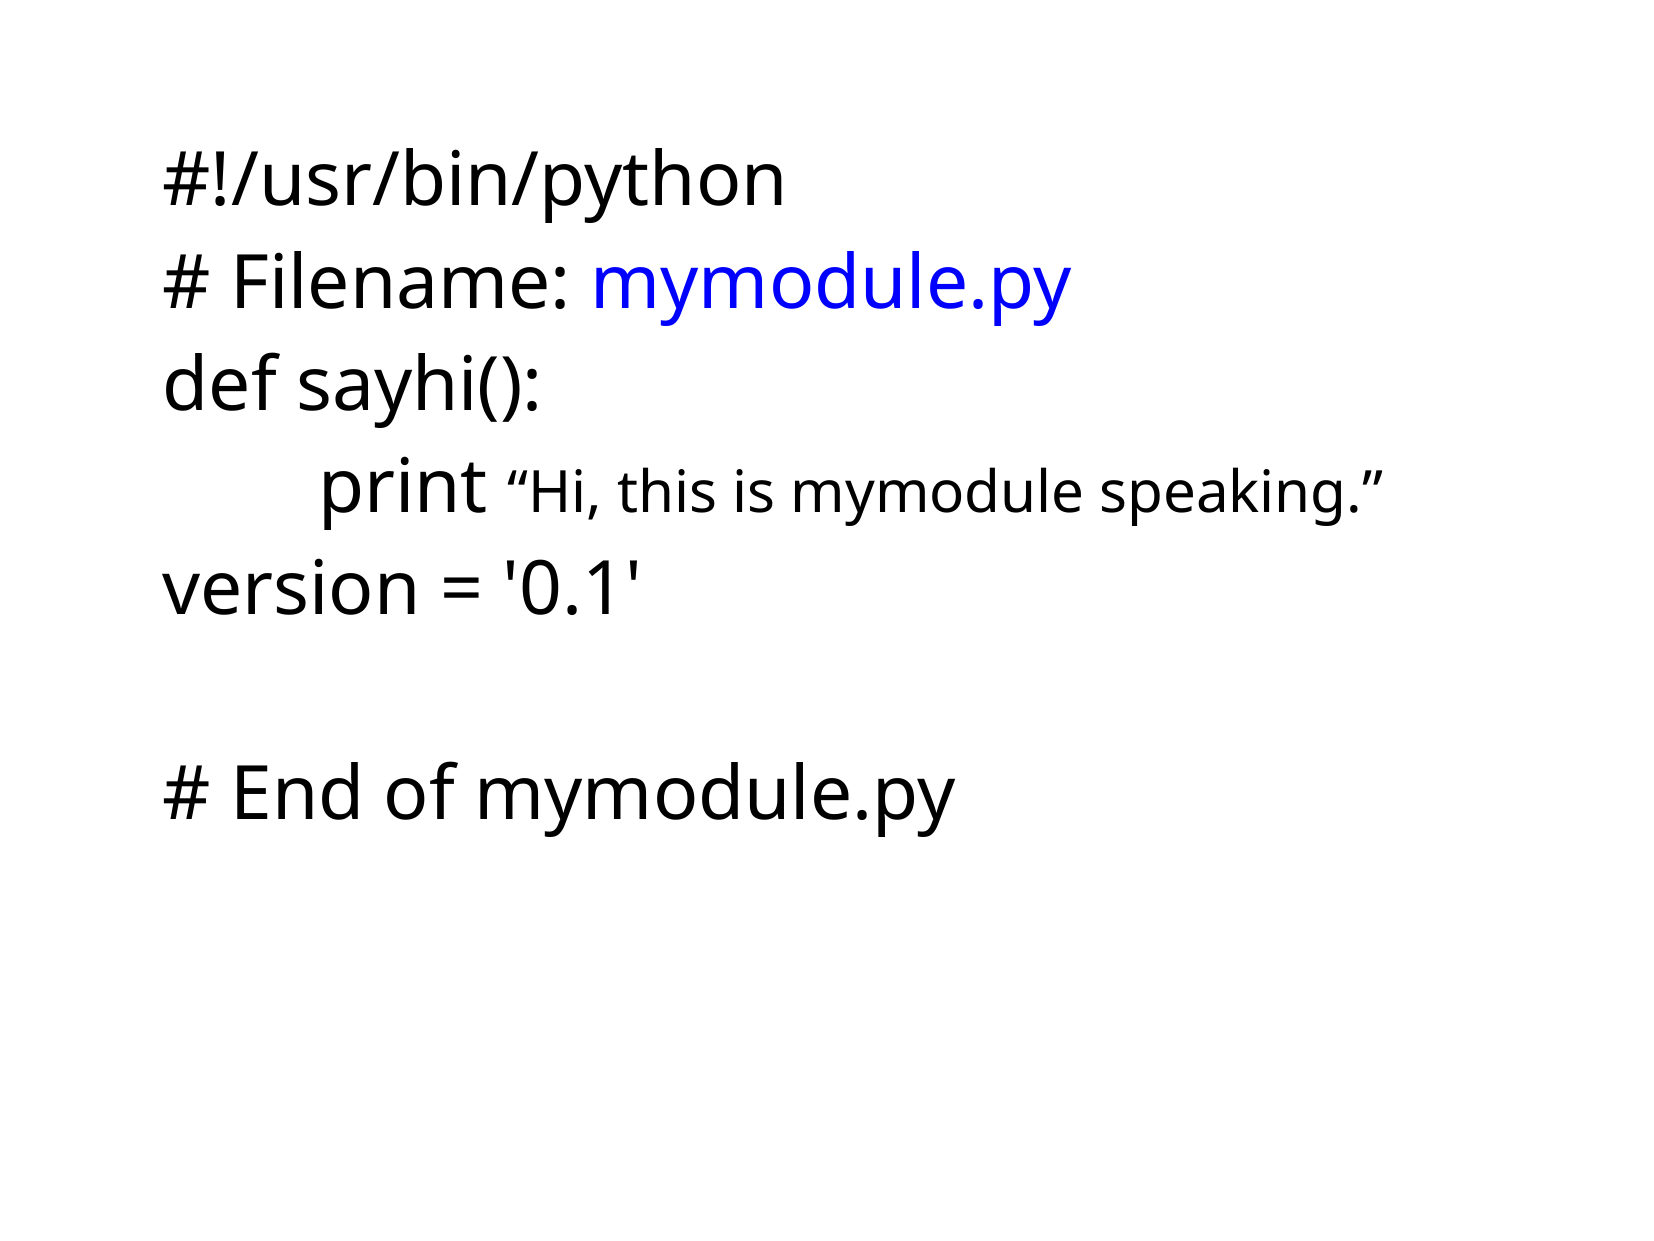

#!/usr/bin/python
# Filename: mymodule.py
def sayhi():
 print “Hi, this is mymodule speaking.”
version = '0.1'
# End of mymodule.py